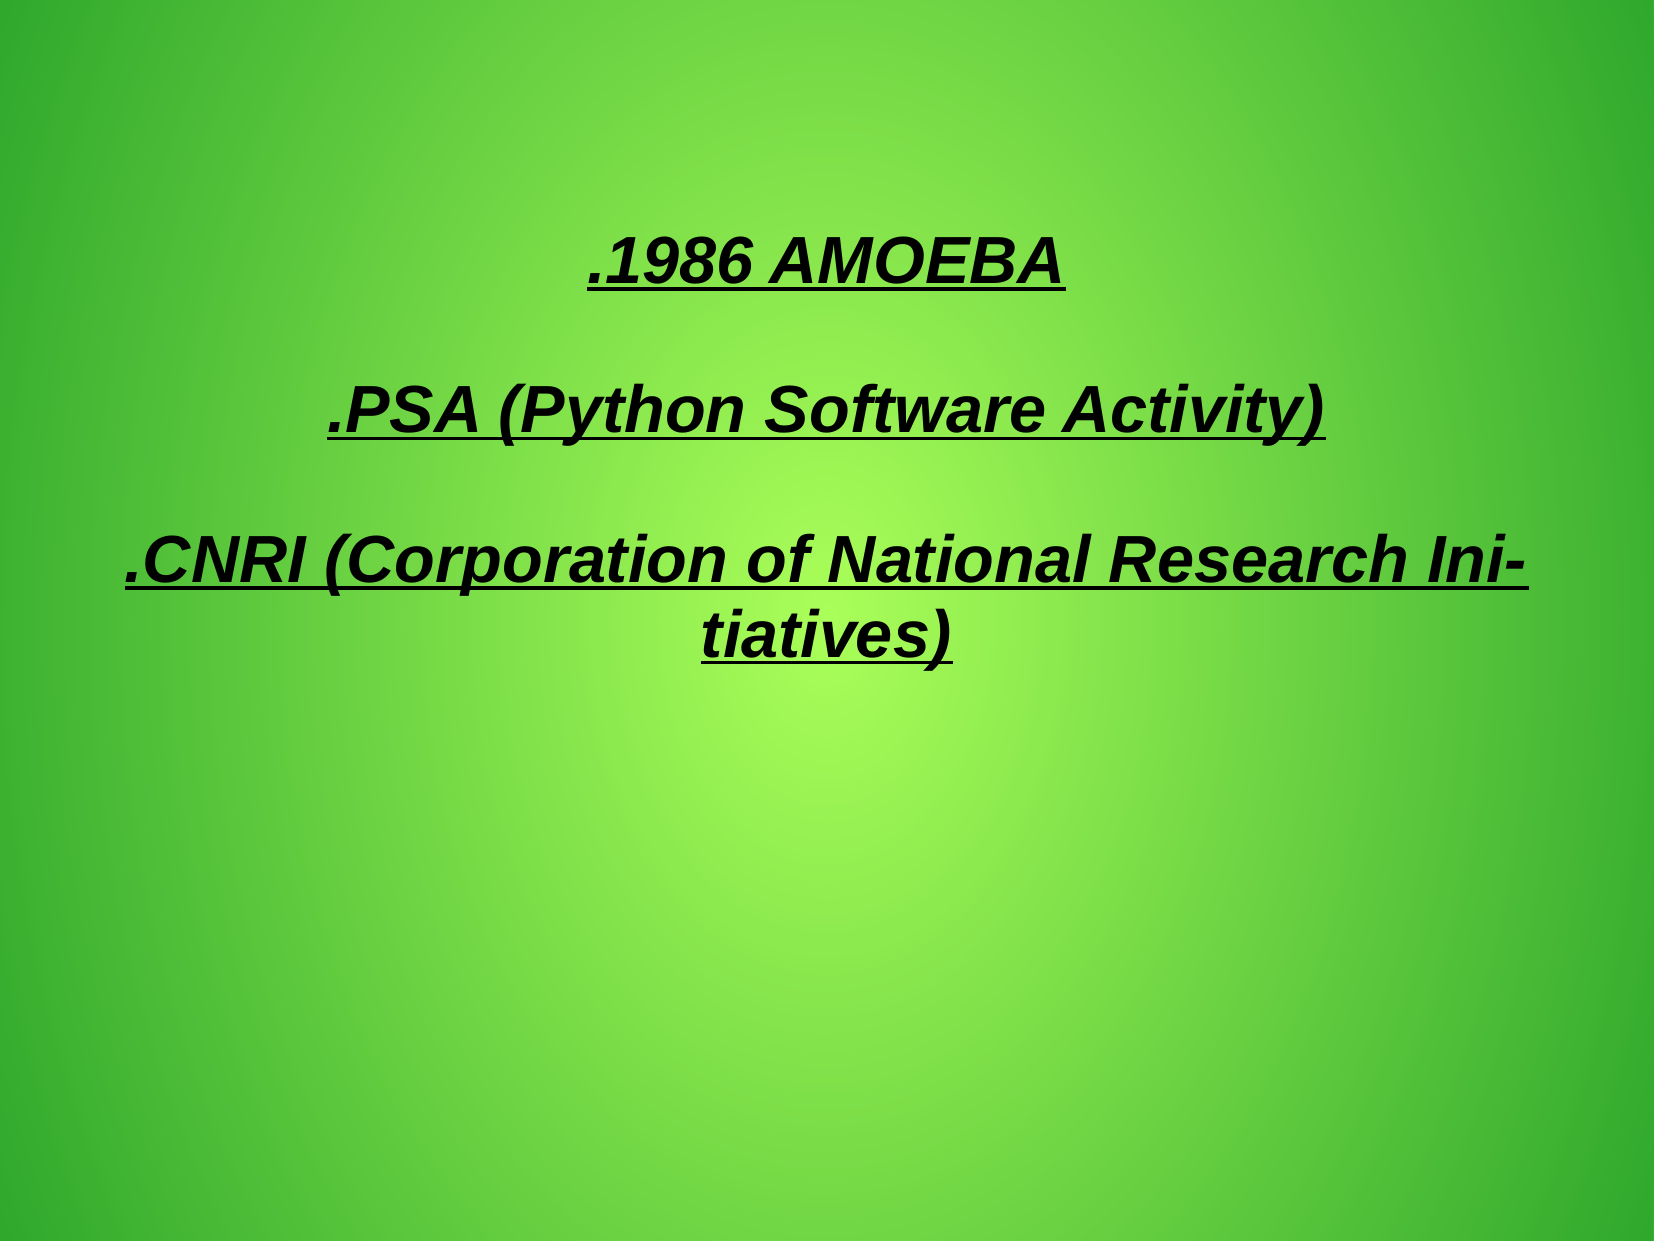

# .1986 AMOEBA
.PSA (Python Software Activity)
.CNRI (Corporation of National Research Ini-
tiatives)